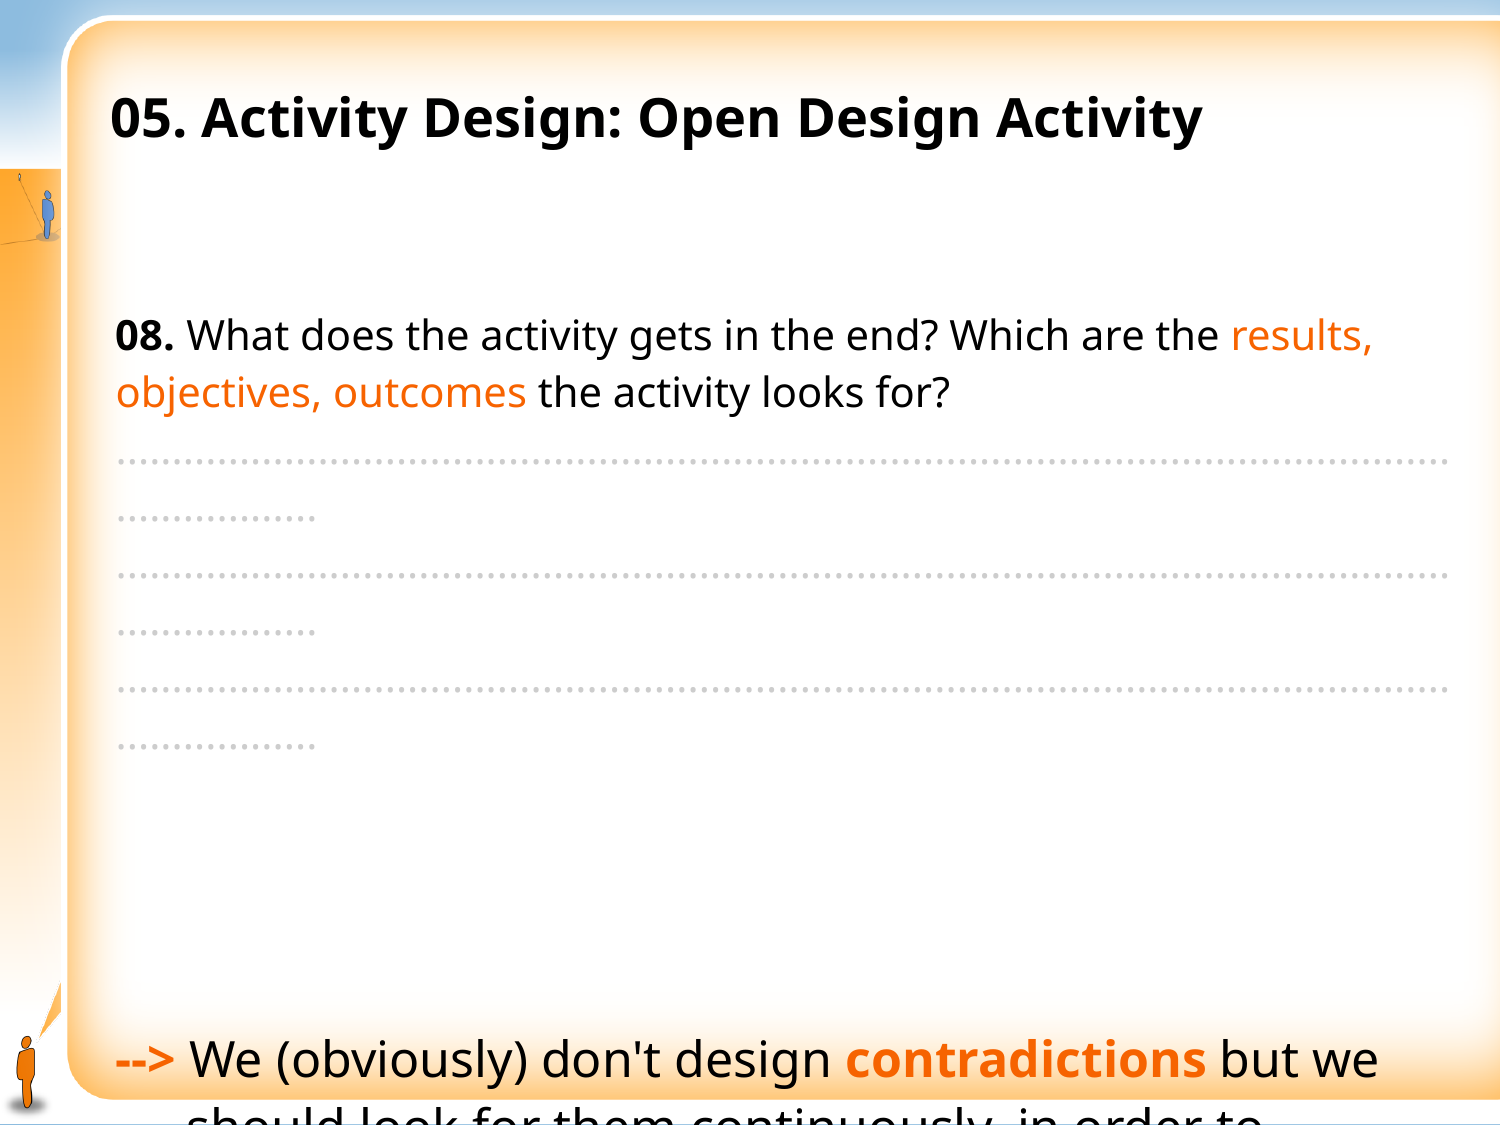

# 05. Activity Design: Open Design Activity
08. What does the activity gets in the end? Which are the results, objectives, outcomes the activity looks for?
.........................................................................................................................................
.........................................................................................................................................
.........................................................................................................................................
--> We (obviously) don't design contradictions but we should look for them continuously, in order to understand when and where the collaborative Open Design activity could be changed and improved.